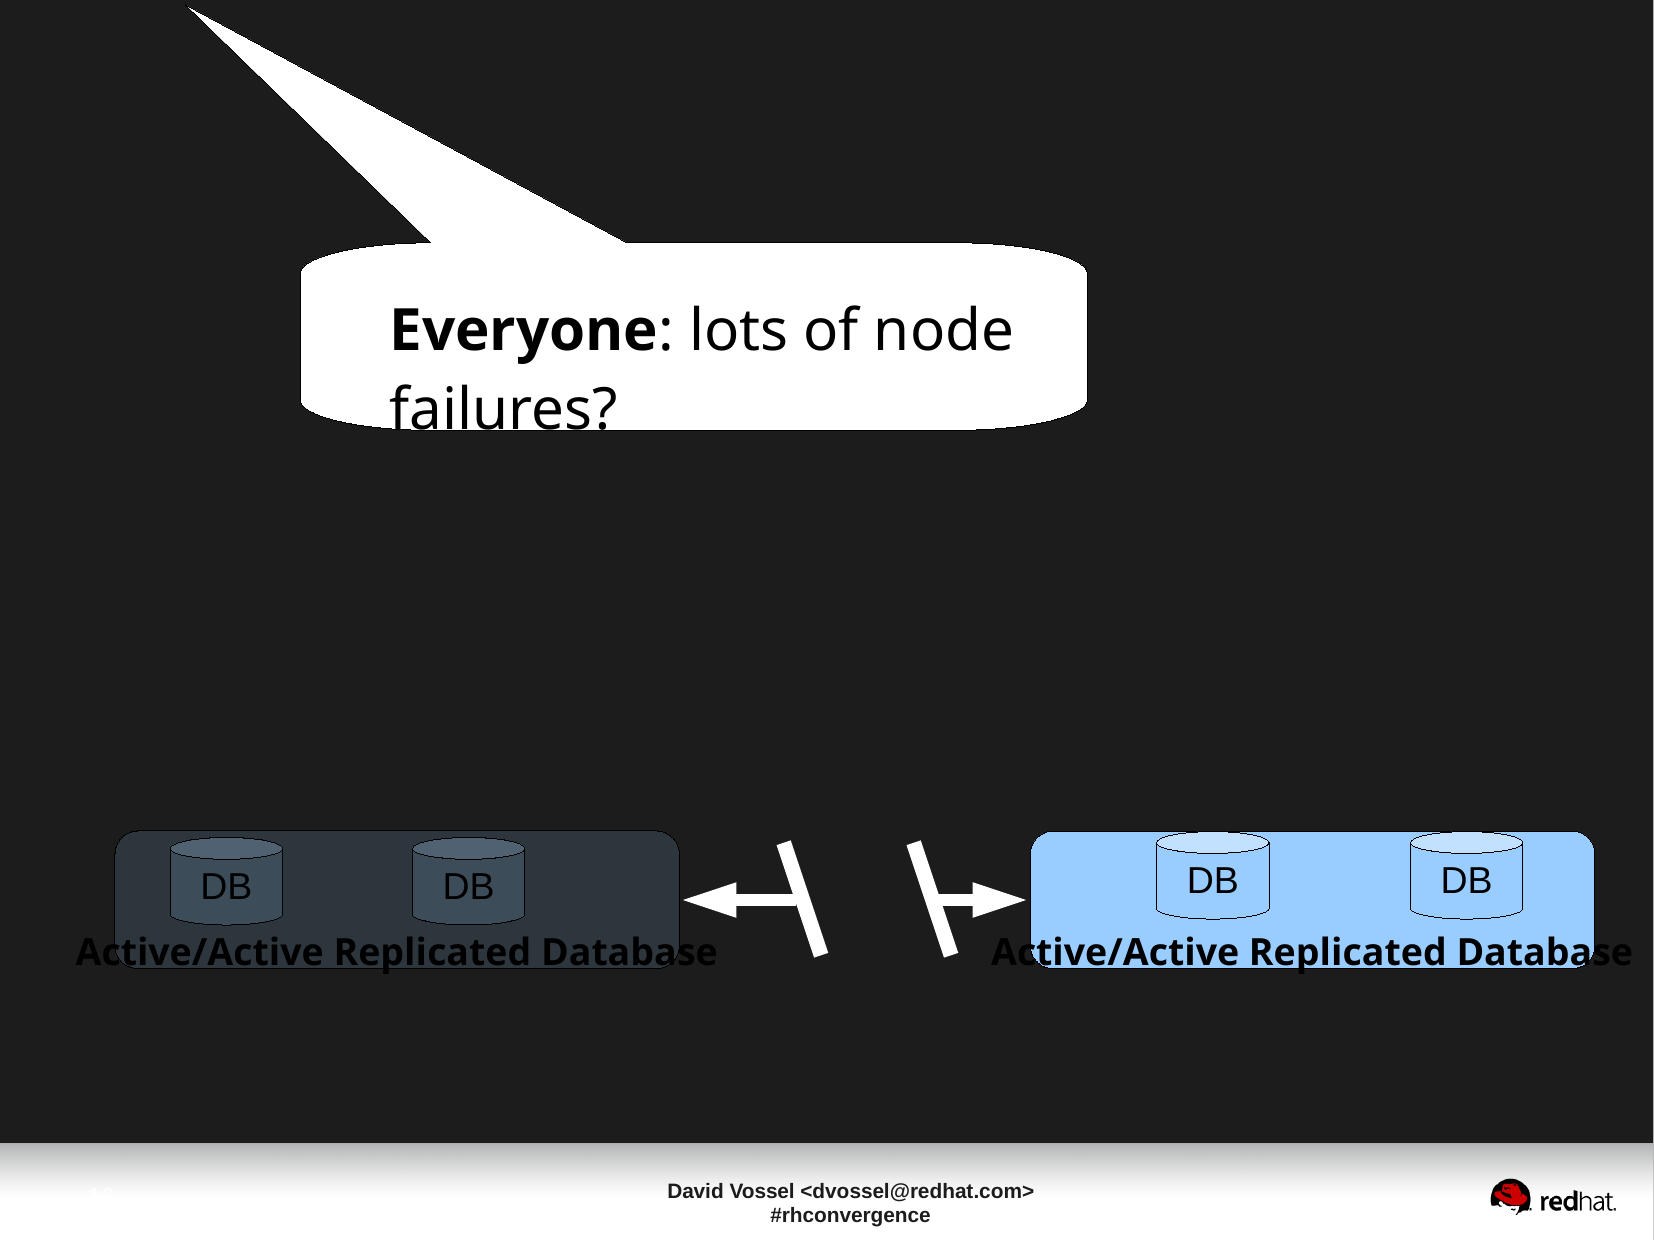

Everyone: lots of node failures?
Active/Active Replicated Database
Active/Active Replicated Database
DB
DB
DB
DB